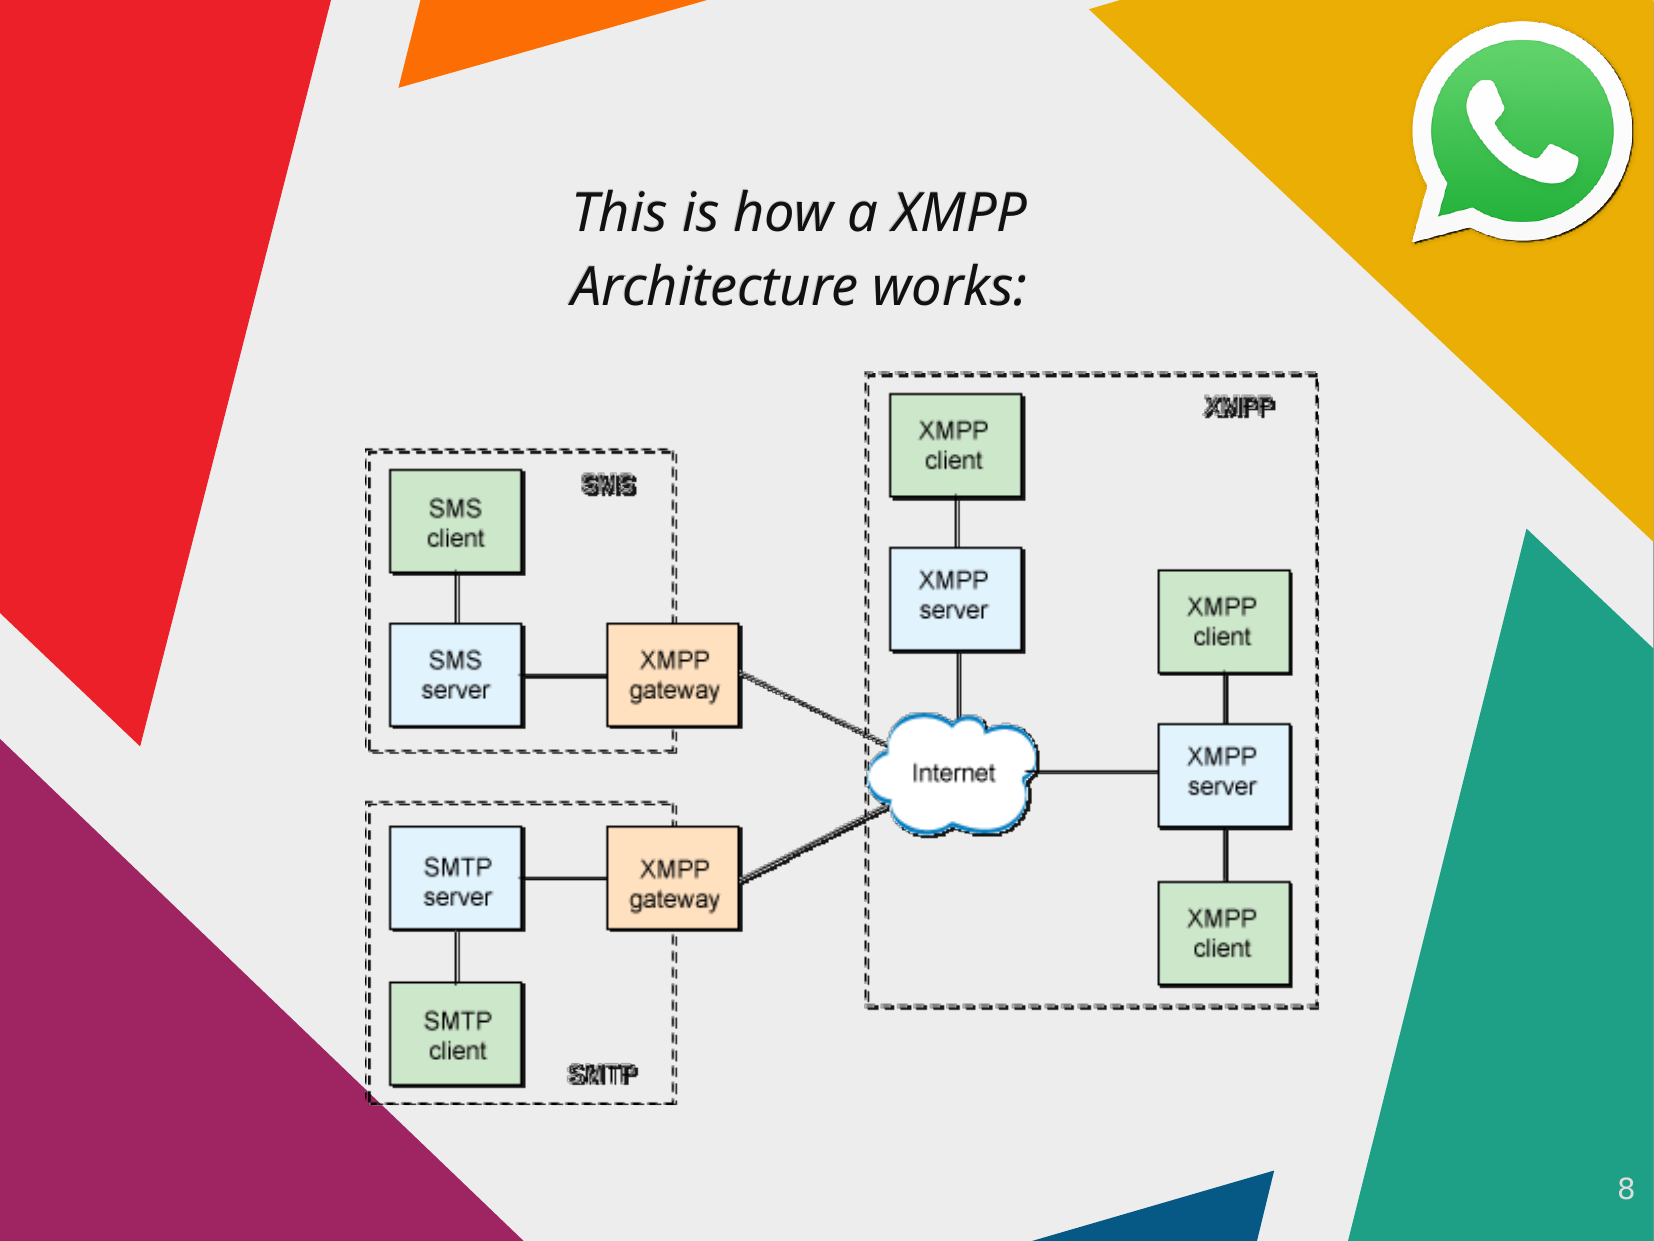

This is how a XMPP Architecture works:
8